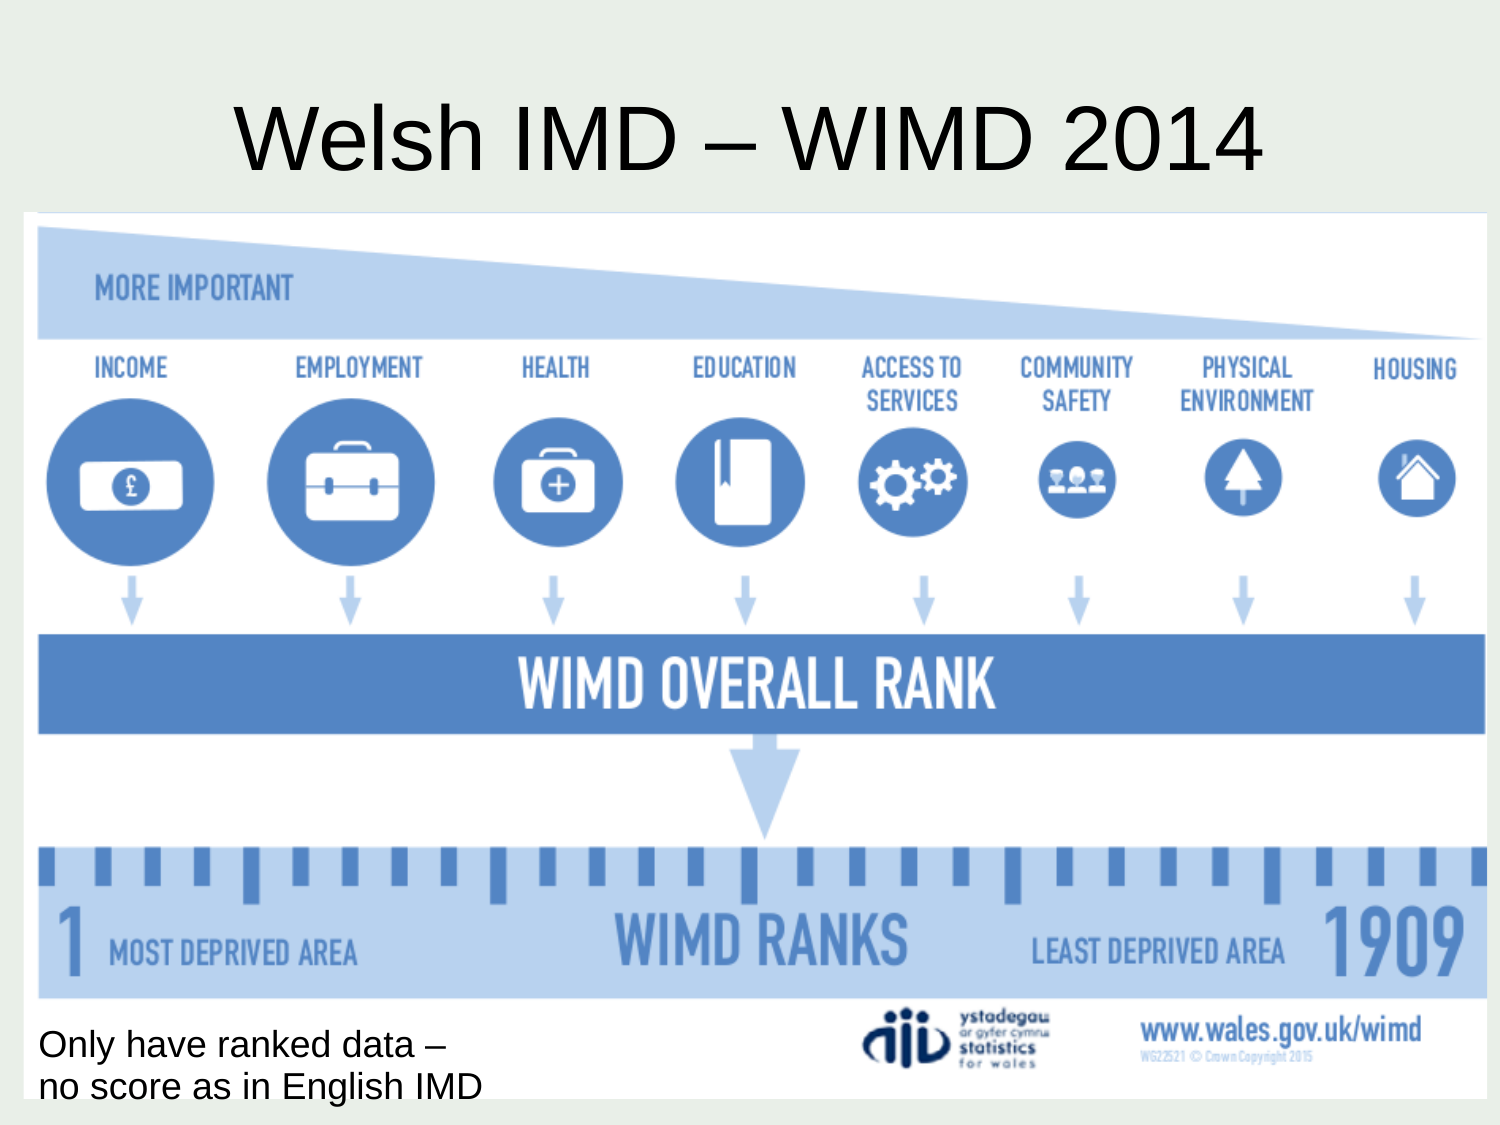

Welsh IMD – WIMD 2014
# Welsh Index of Multiple Deprivation
Only have ranked data –
no score as in English IMD